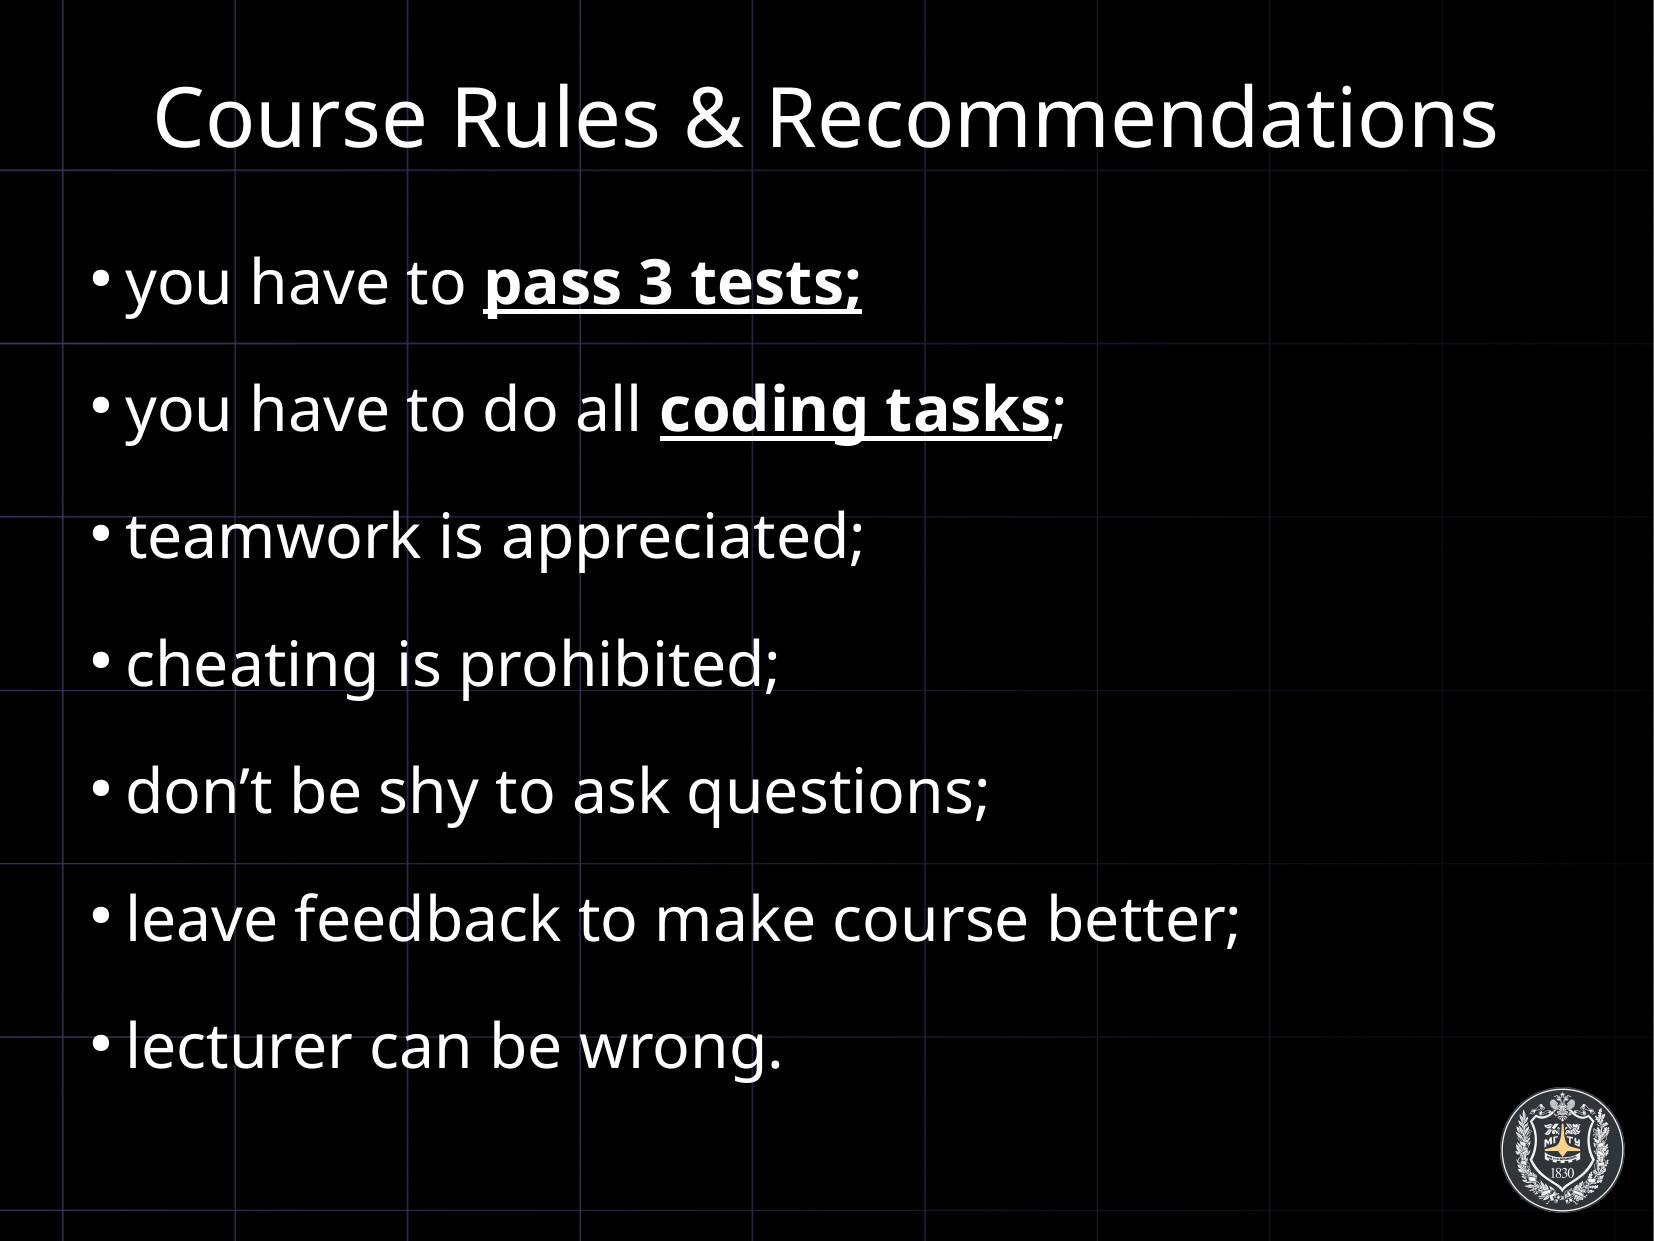

# Course Rules & Recommendations
you have to pass 3 tests;
you have to do all coding tasks;
teamwork is appreciated;
cheating is prohibited;
don’t be shy to ask questions;
leave feedback to make course better;
lecturer can be wrong.
Linux is a recommended OS;
please, read materials before a class.